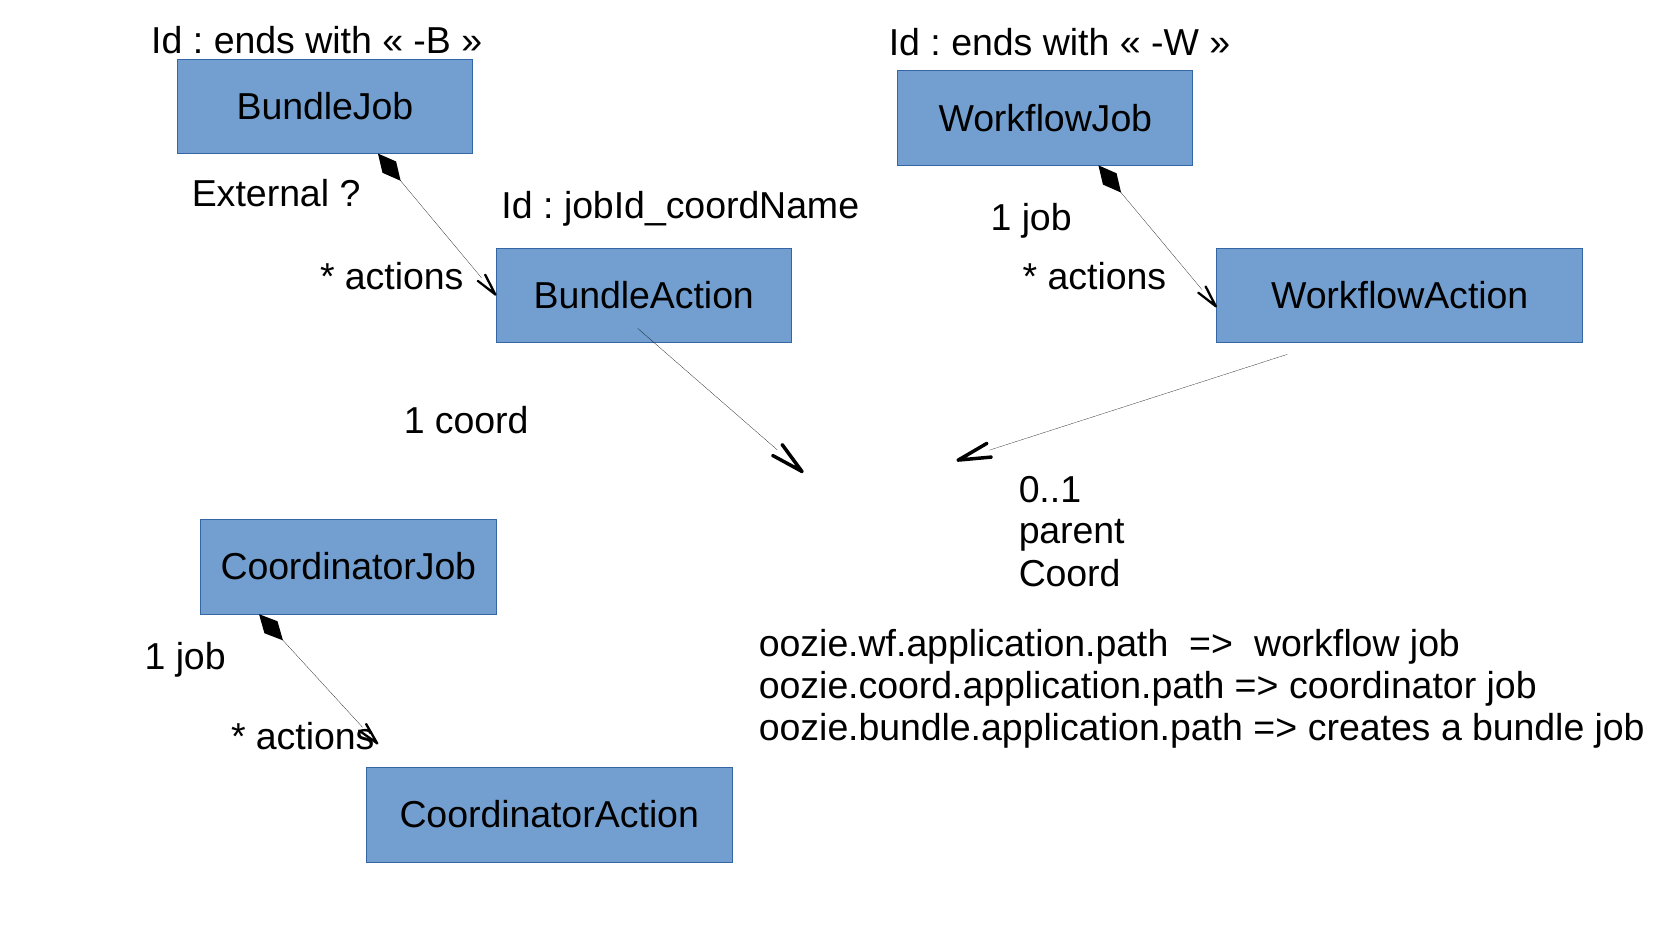

Id : ends with « -B »
Id : ends with « -W »
BundleJob
WorkflowJob
External ?
Id : jobId_coordName
1 job
* actions
BundleAction
* actions
WorkflowAction
1 coord
0..1 parent Coord
CoordinatorJob
oozie.wf.application.path => workflow job
oozie.coord.application.path => coordinator job
oozie.bundle.application.path => creates a bundle job
1 job
* actions
CoordinatorAction